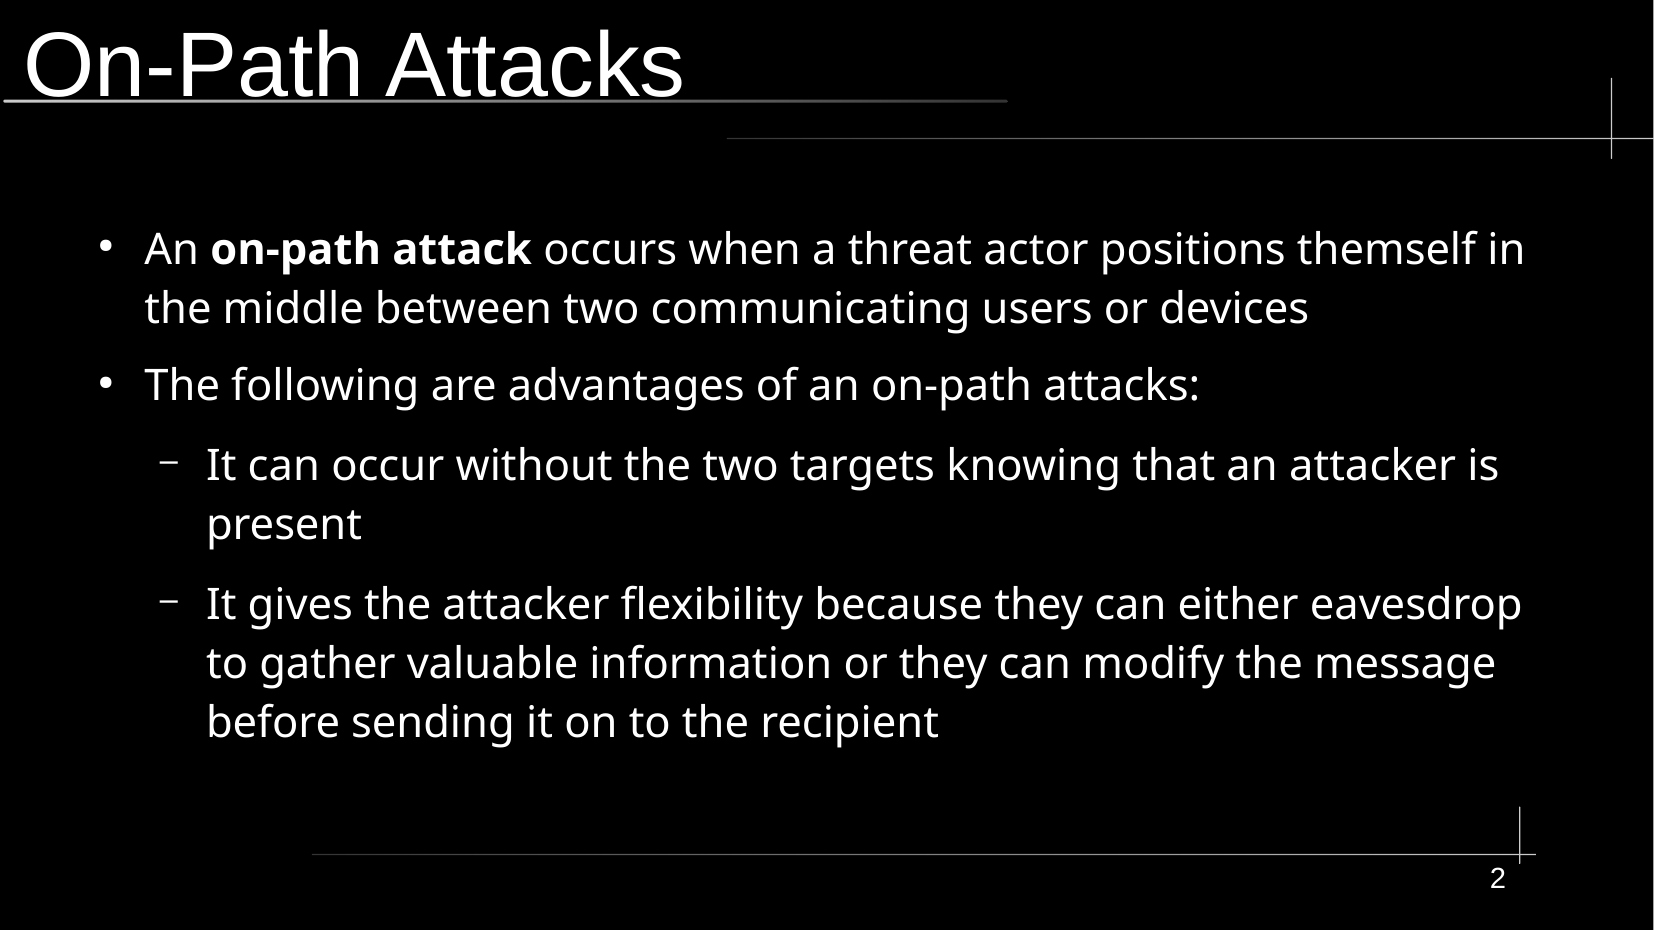

# On-Path Attacks
An on-path attack occurs when a threat actor positions themself in the middle between two communicating users or devices
The following are advantages of an on-path attacks:
It can occur without the two targets knowing that an attacker is present
It gives the attacker flexibility because they can either eavesdrop to gather valuable information or they can modify the message before sending it on to the recipient
2